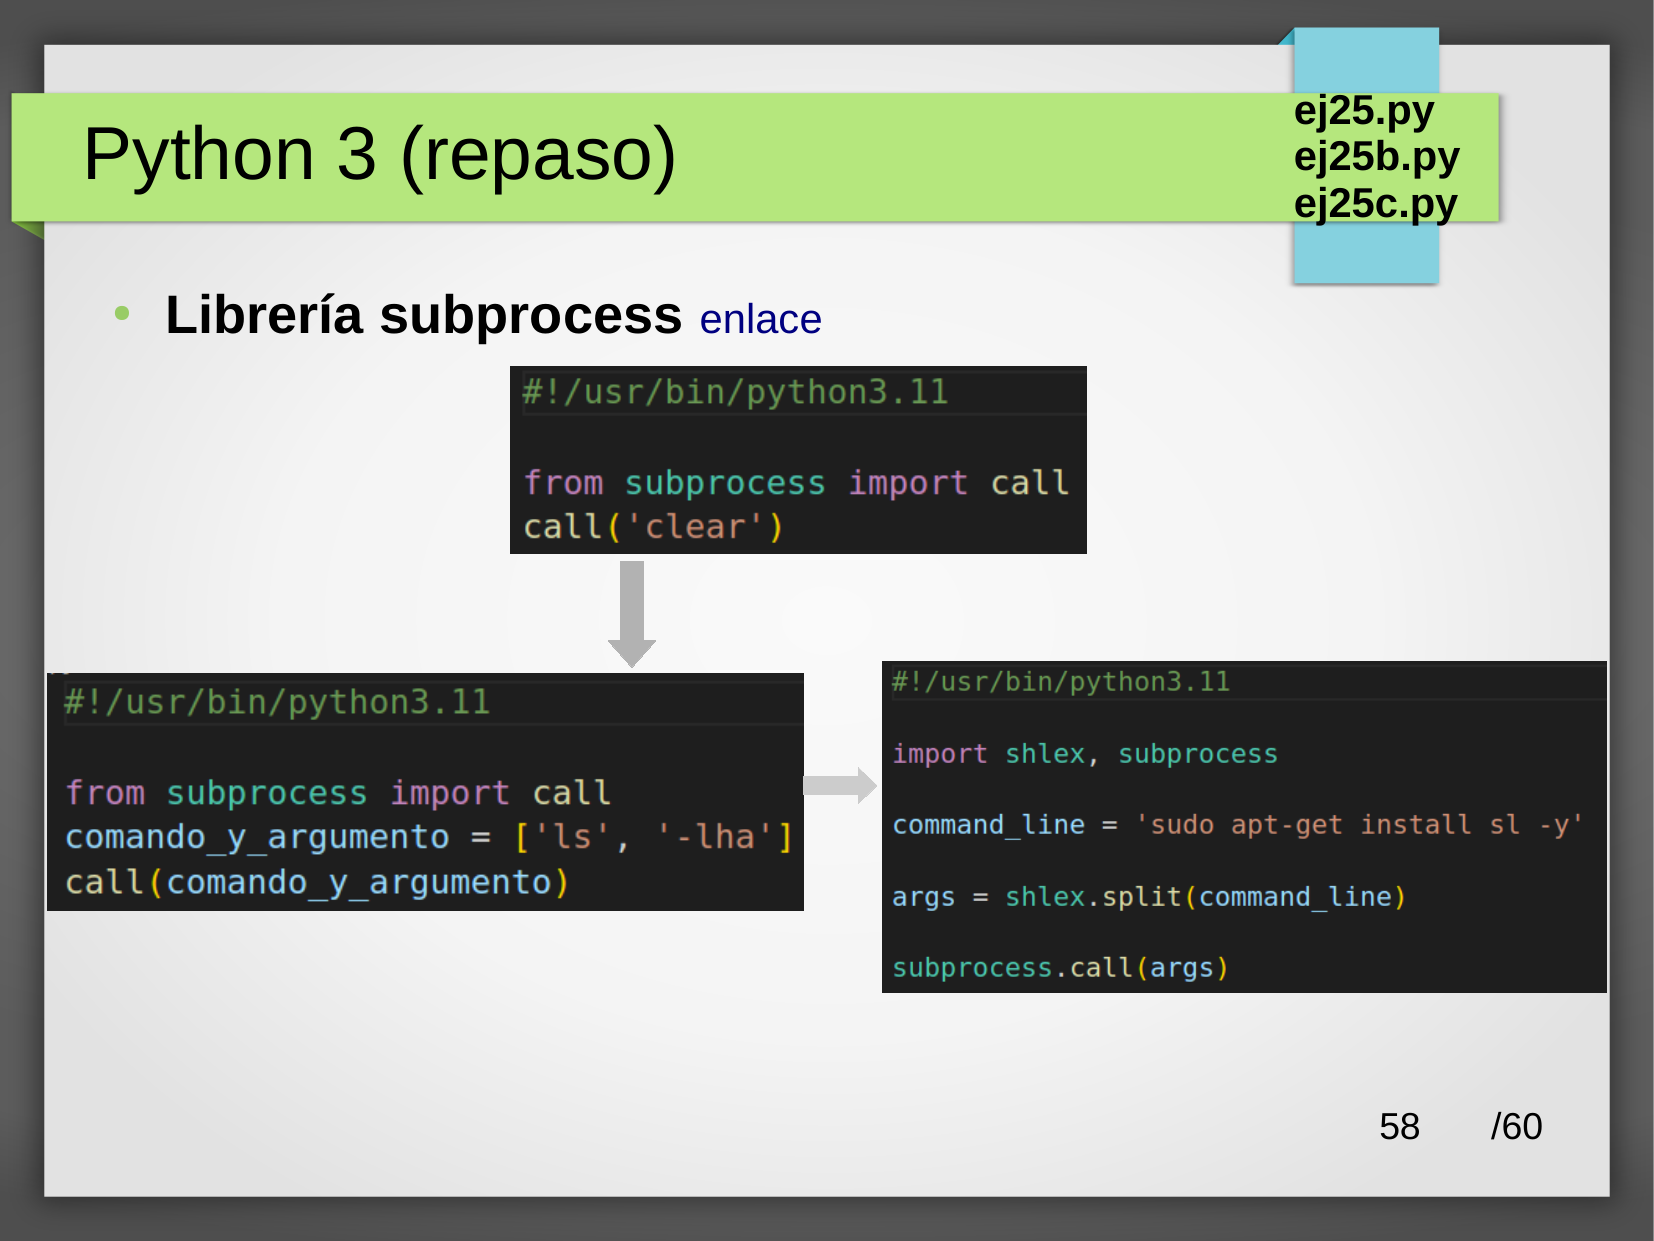

ej25.py
ej25b.py
ej25c.py
# Python 3 (repaso)
Librería subprocess enlace
/60